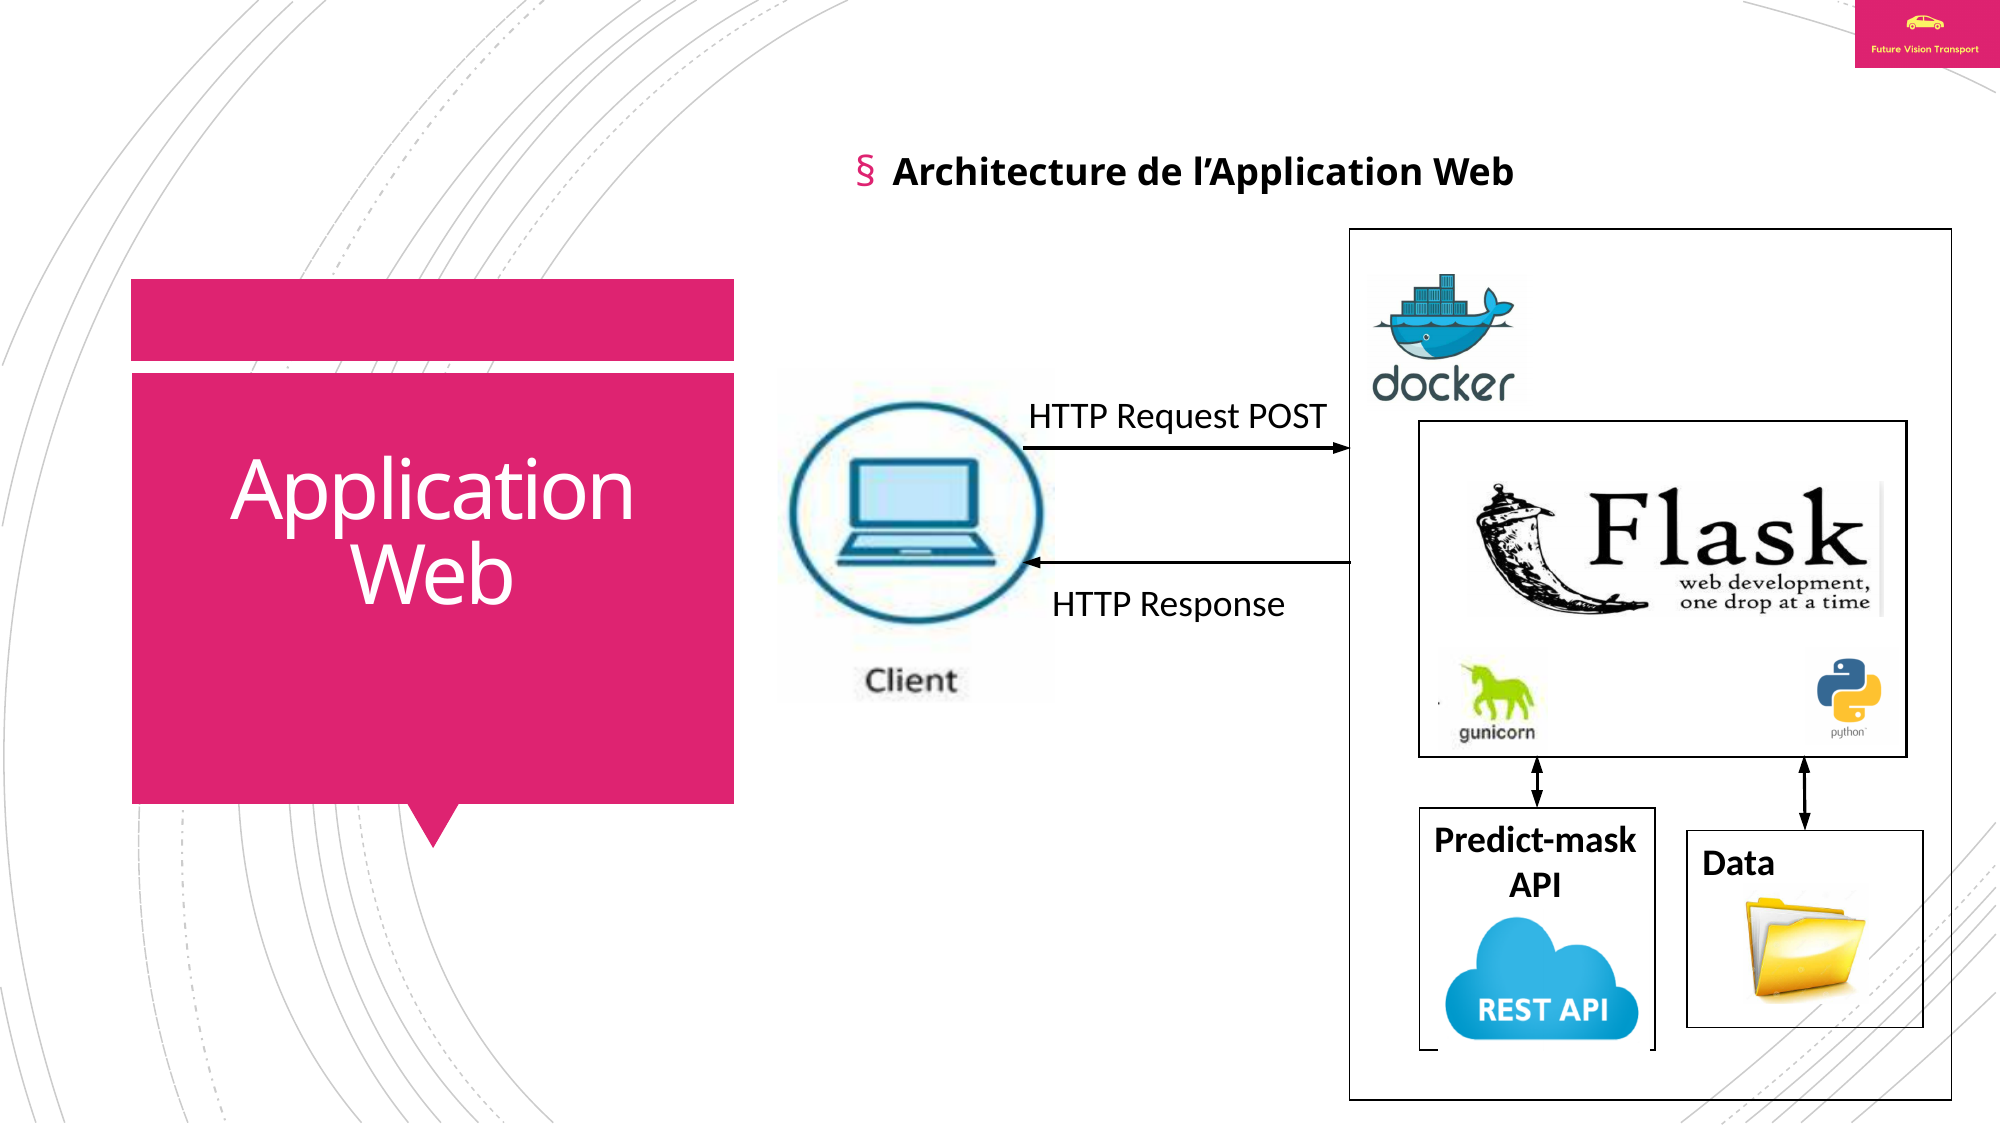

Architecture de l’Application Web
# Application Web
 HTTP Request POST
HTTP Response
Predict-mask API
Data